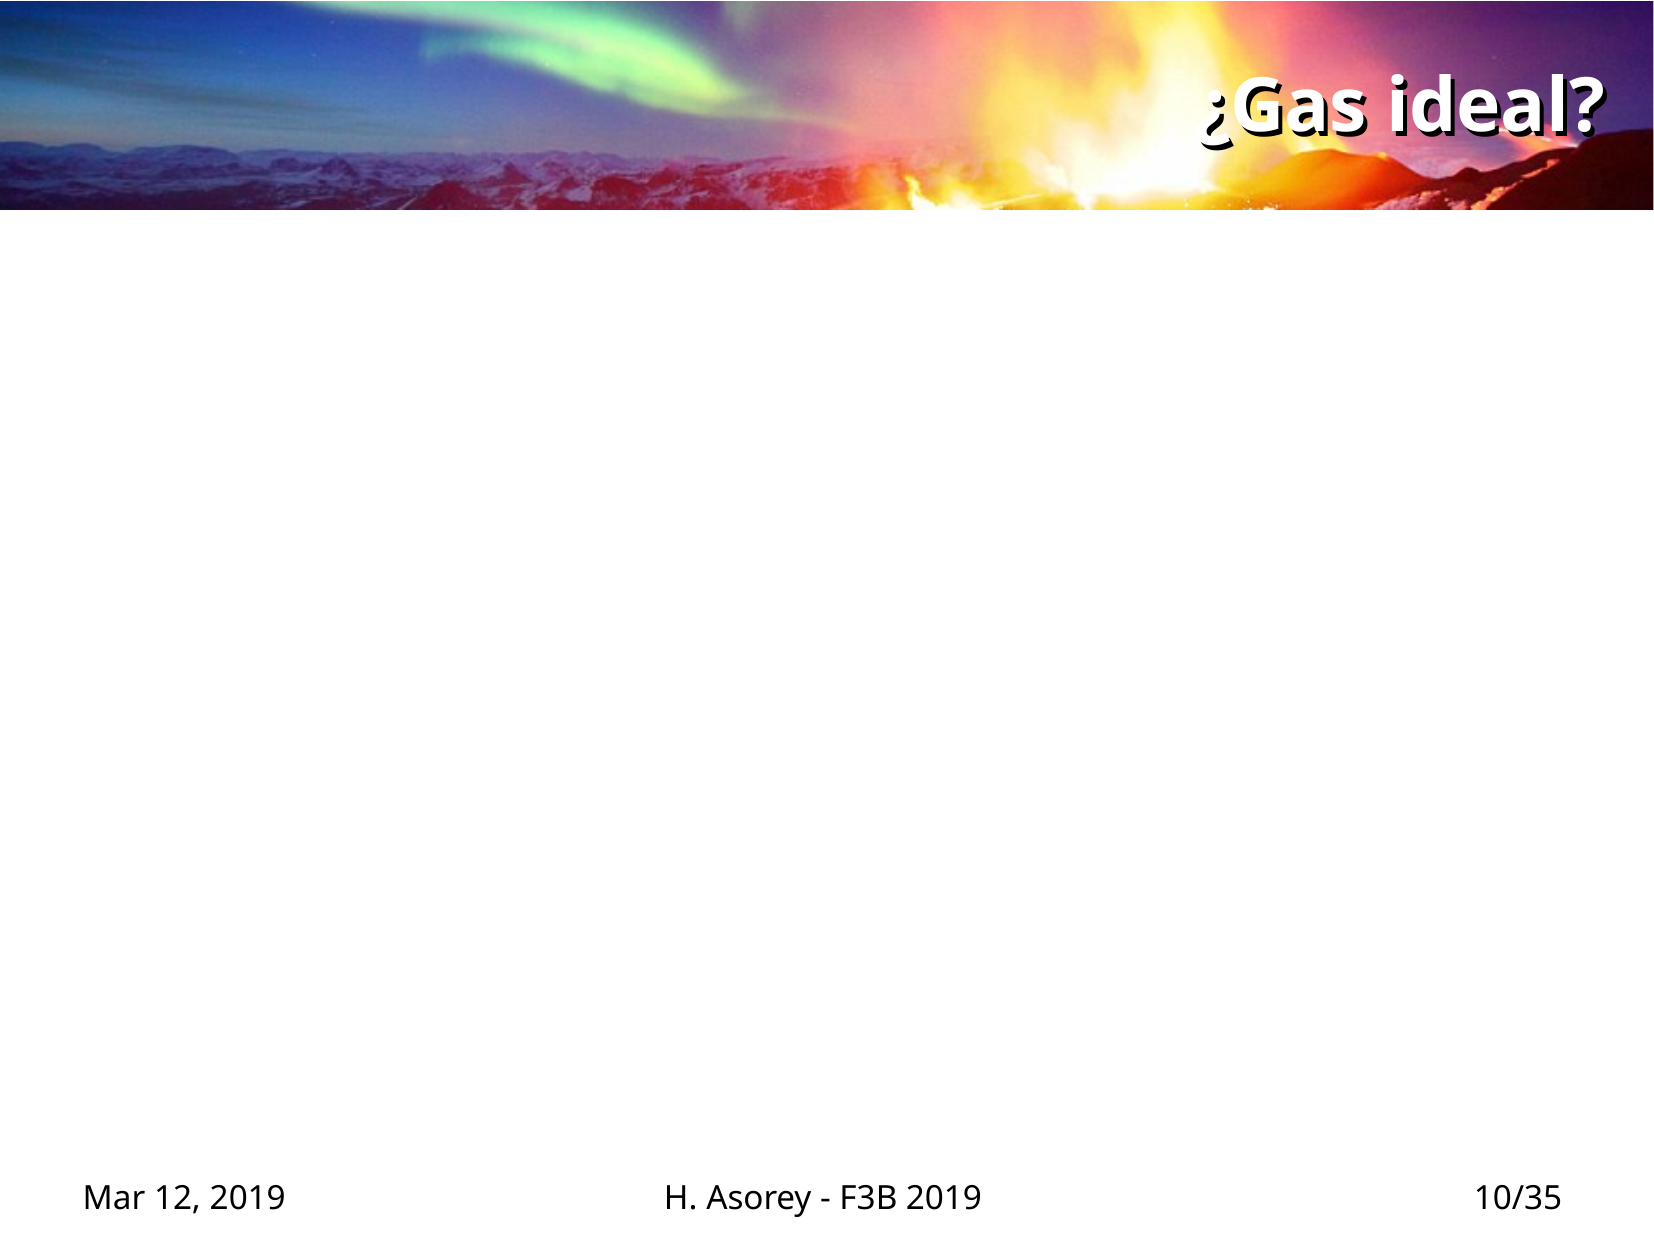

# ¿Gas ideal?
Mar 12, 2019
H. Asorey - F3B 2019
10